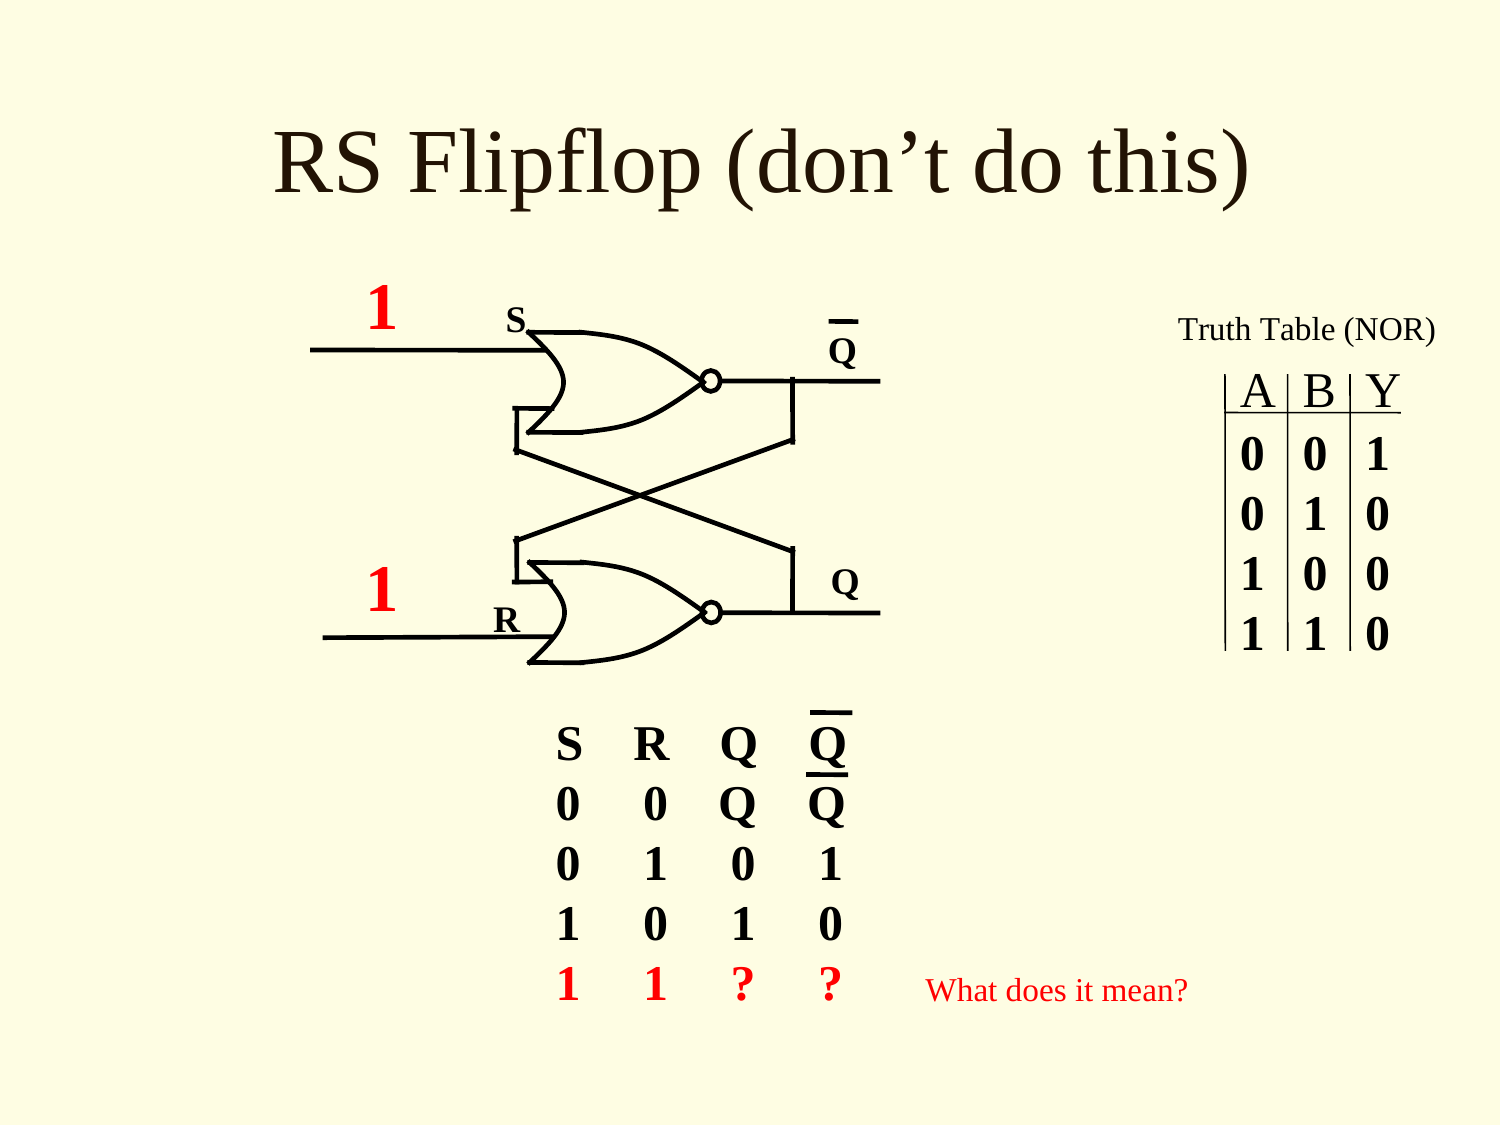

# RS Flipflop (don’t do this)‏
1
S
Truth Table (NOR)‏
Q
A
B
Y
0
0
1
1
0
1
0
1
1
0
0
0
1
Q
R
S R Q Q
0 0 Q Q
0 1 0 1
 0 1 0
1 1 ? ?
What does it mean?